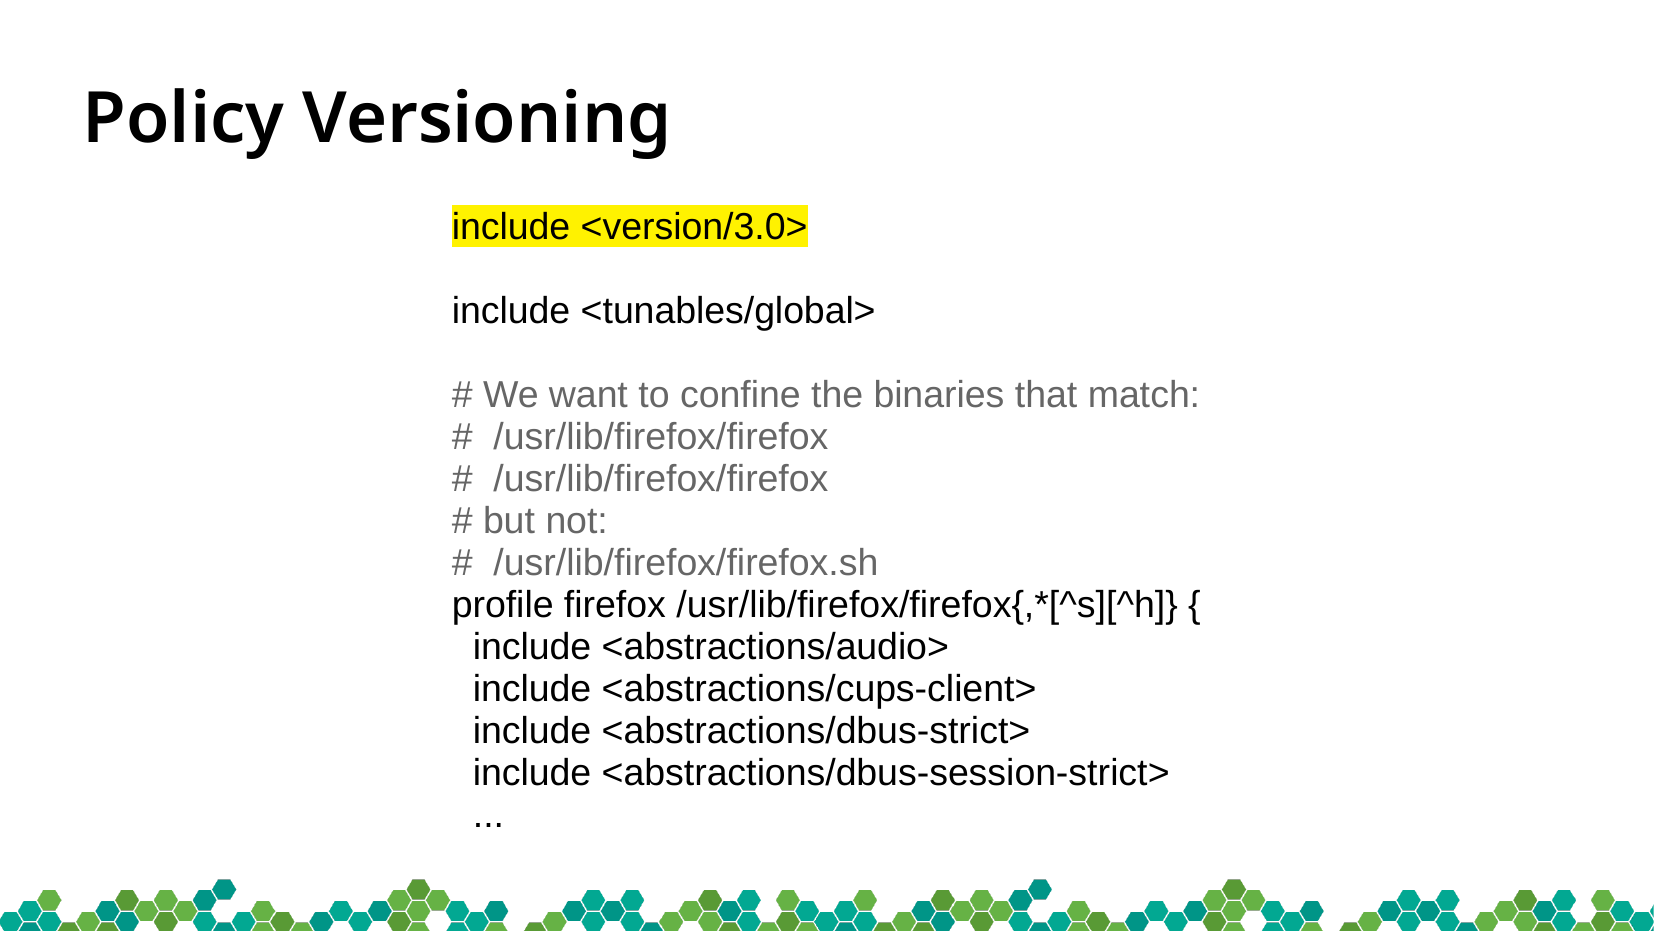

# Policy Versioning
include <version/3.0>
include <tunables/global>
# We want to confine the binaries that match:
# /usr/lib/firefox/firefox
# /usr/lib/firefox/firefox
# but not:
# /usr/lib/firefox/firefox.sh
profile firefox /usr/lib/firefox/firefox{,*[^s][^h]} {
 include <abstractions/audio>
 include <abstractions/cups-client>
 include <abstractions/dbus-strict>
 include <abstractions/dbus-session-strict>
 ...